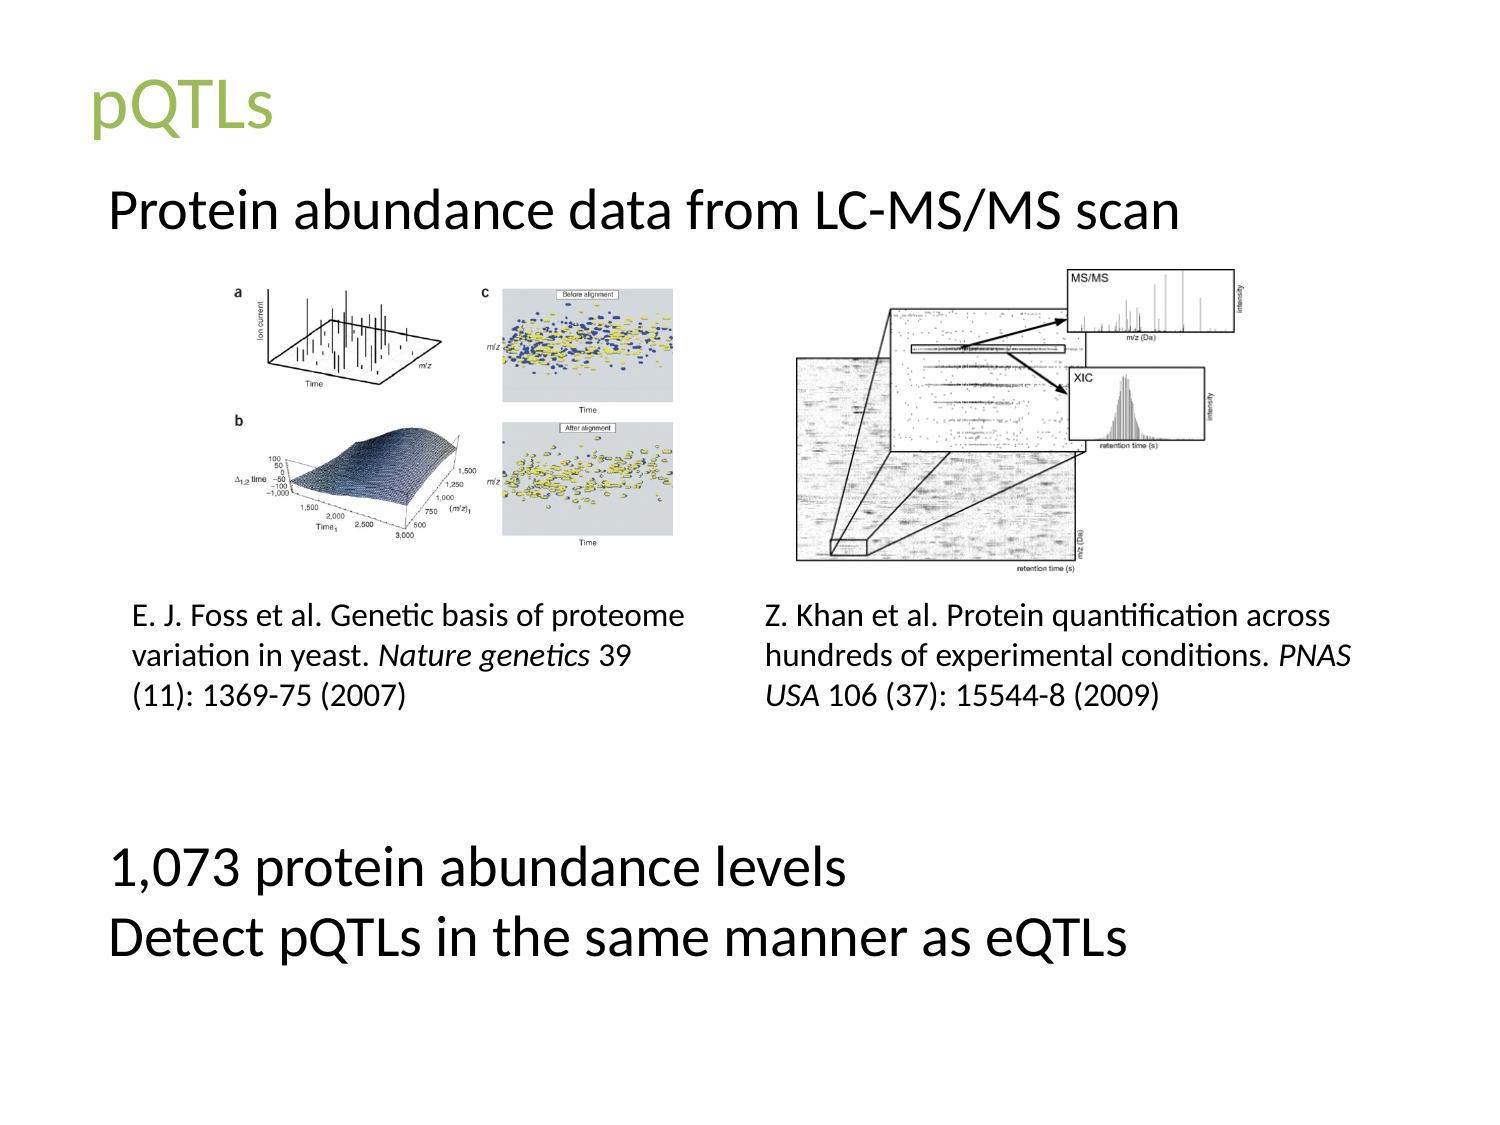

pQTLs
Protein abundance data from LC-MS/MS scan
E. J. Foss et al. Genetic basis of proteome variation in yeast. Nature genetics 39 (11): 1369-75 (2007)
Z. Khan et al. Protein quantification across hundreds of experimental conditions. PNAS USA 106 (37): 15544-8 (2009)
1,073 protein abundance levels
Detect pQTLs in the same manner as eQTLs